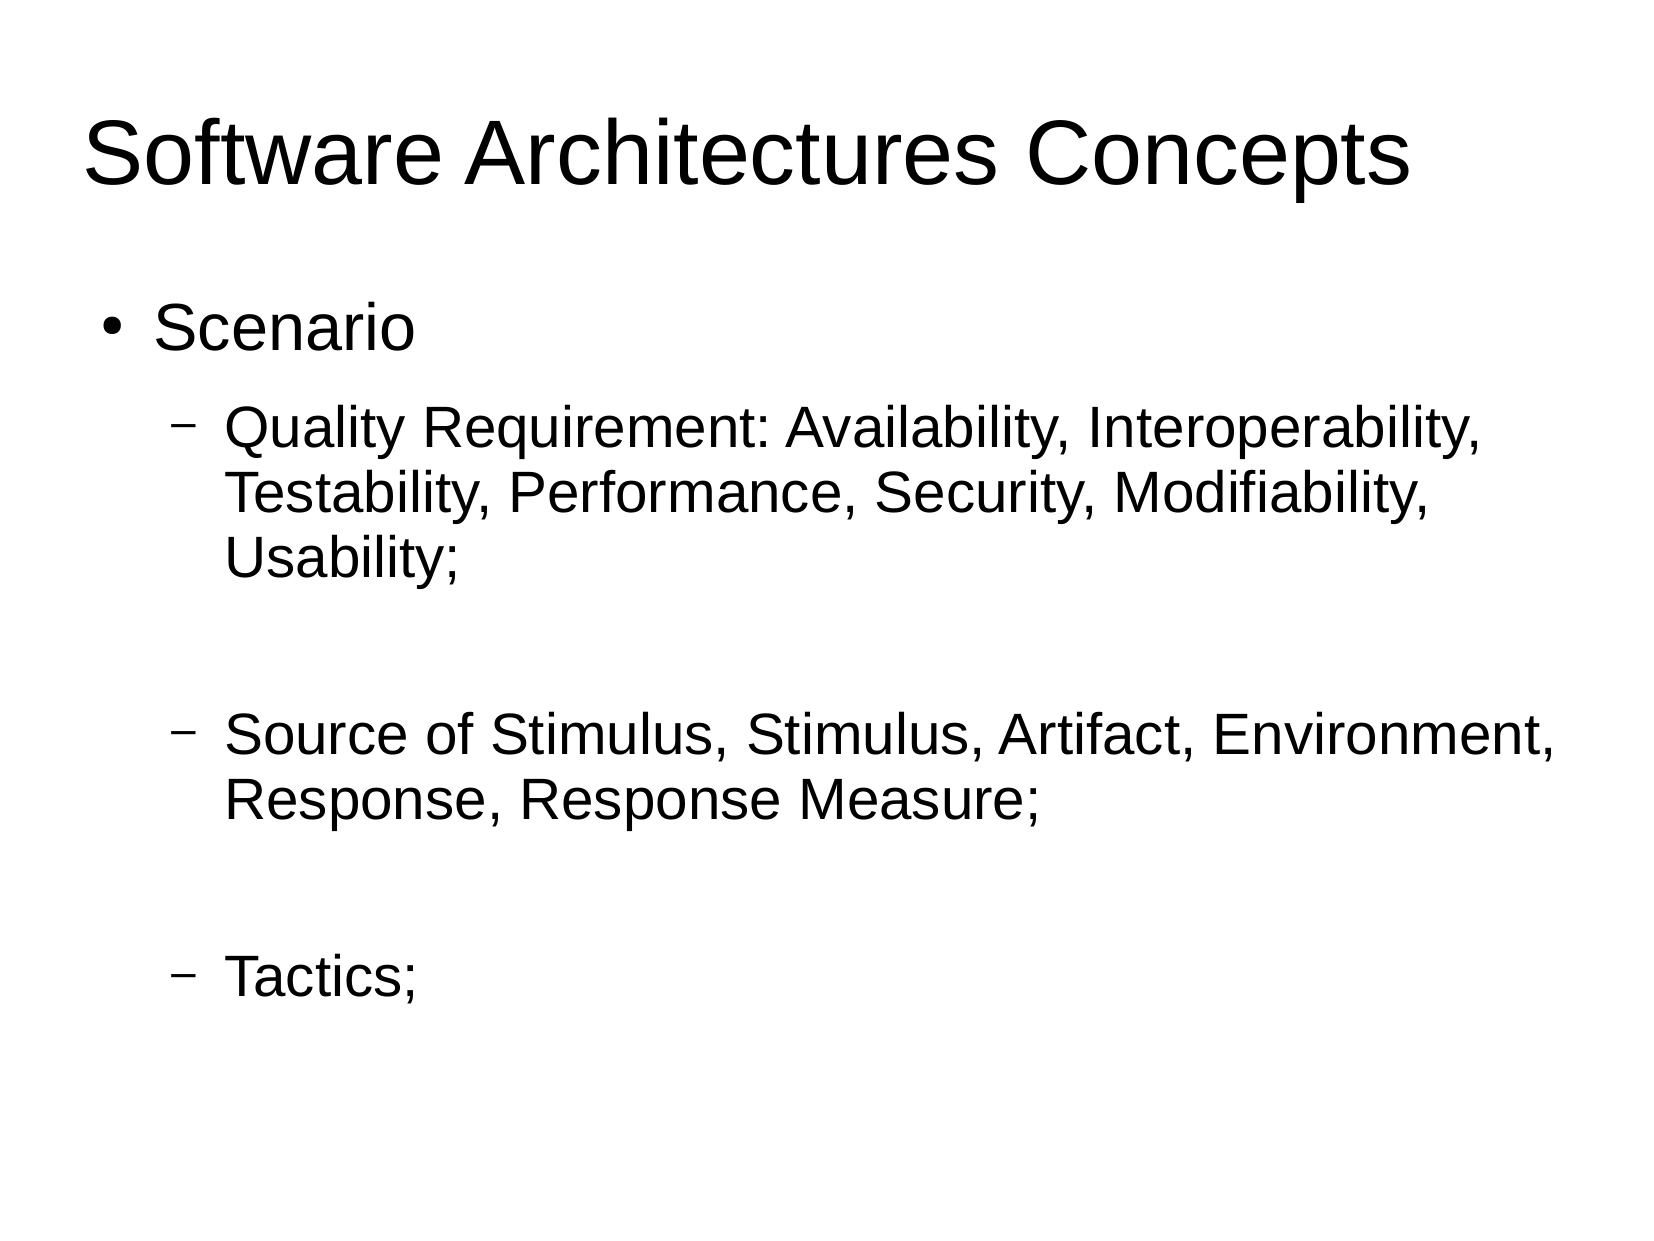

# Software Architectures Concepts
Scenario
Quality Requirement: Availability, Interoperability, Testability, Performance, Security, Modifiability, Usability;
Source of Stimulus, Stimulus, Artifact, Environment, Response, Response Measure;
Tactics;